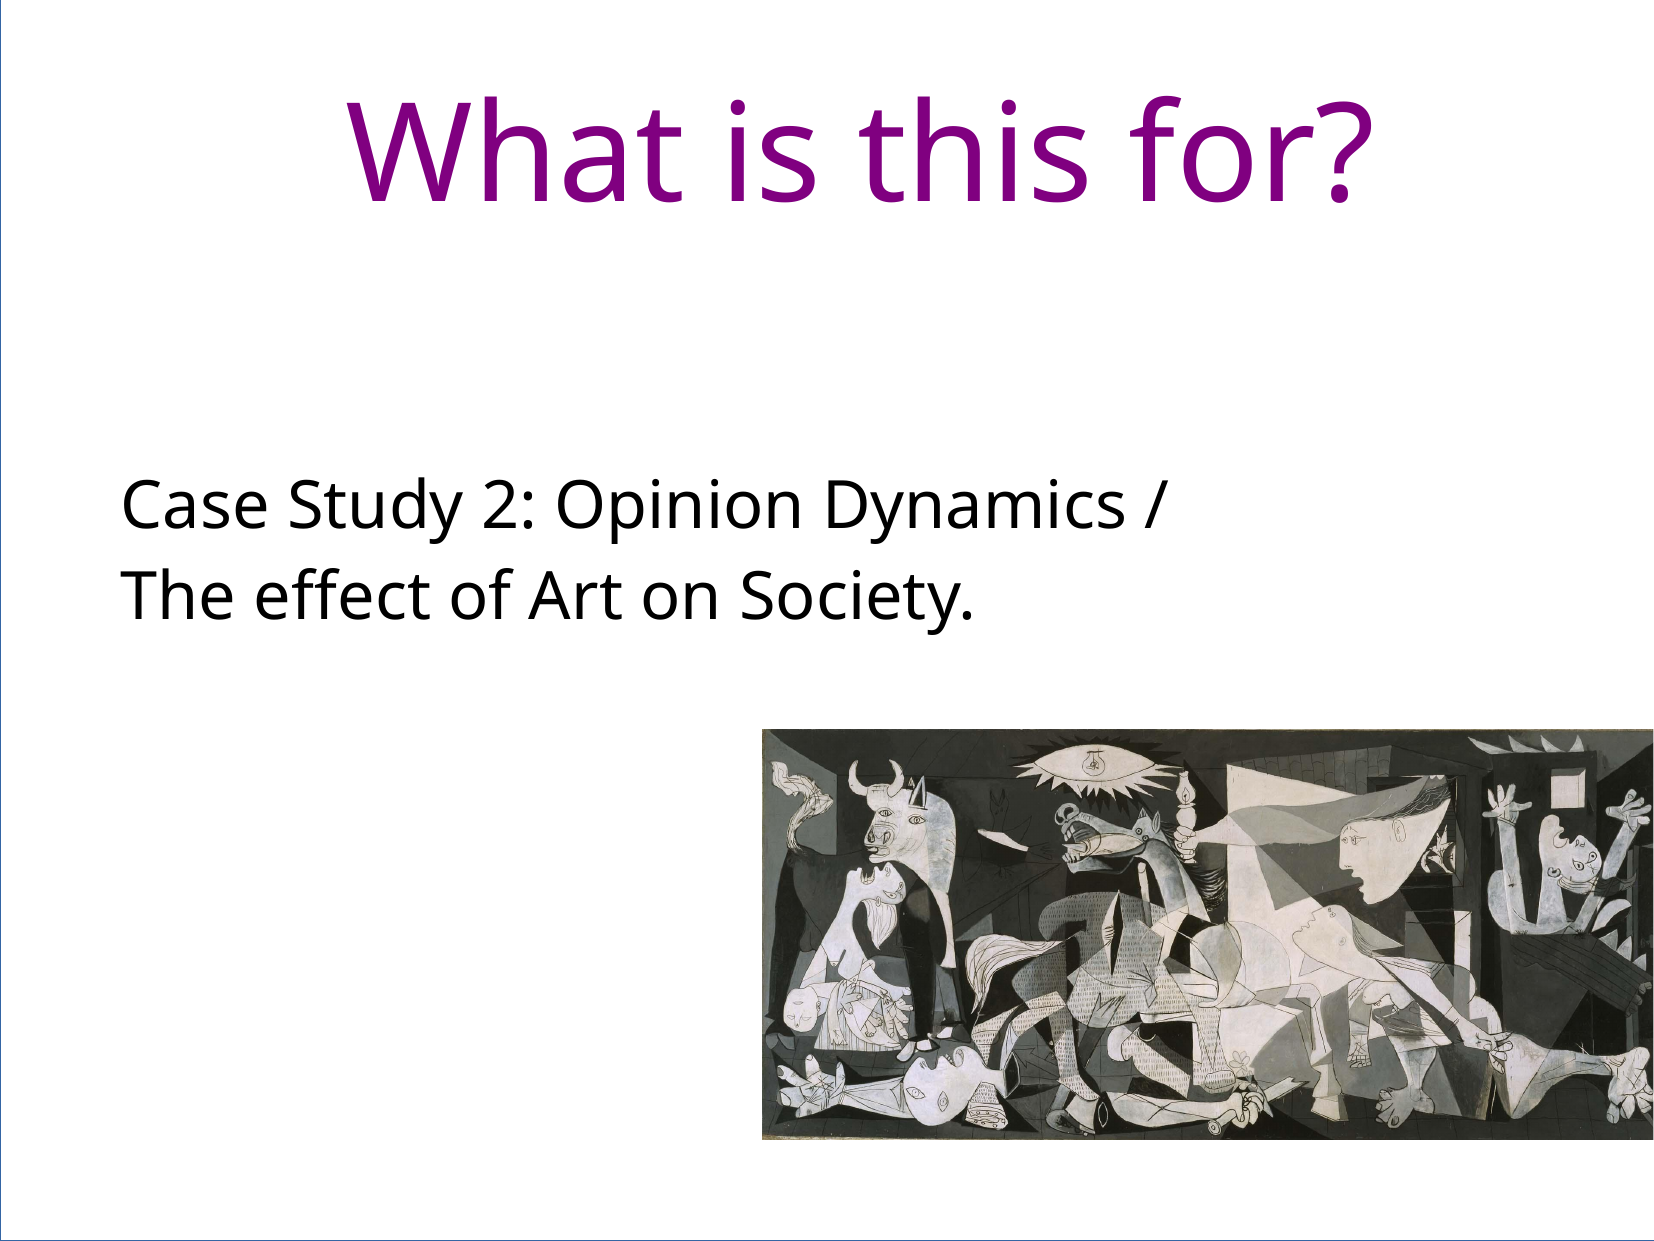

# What is this for?
Case Study 2: Opinion Dynamics / The effect of Art on Society.